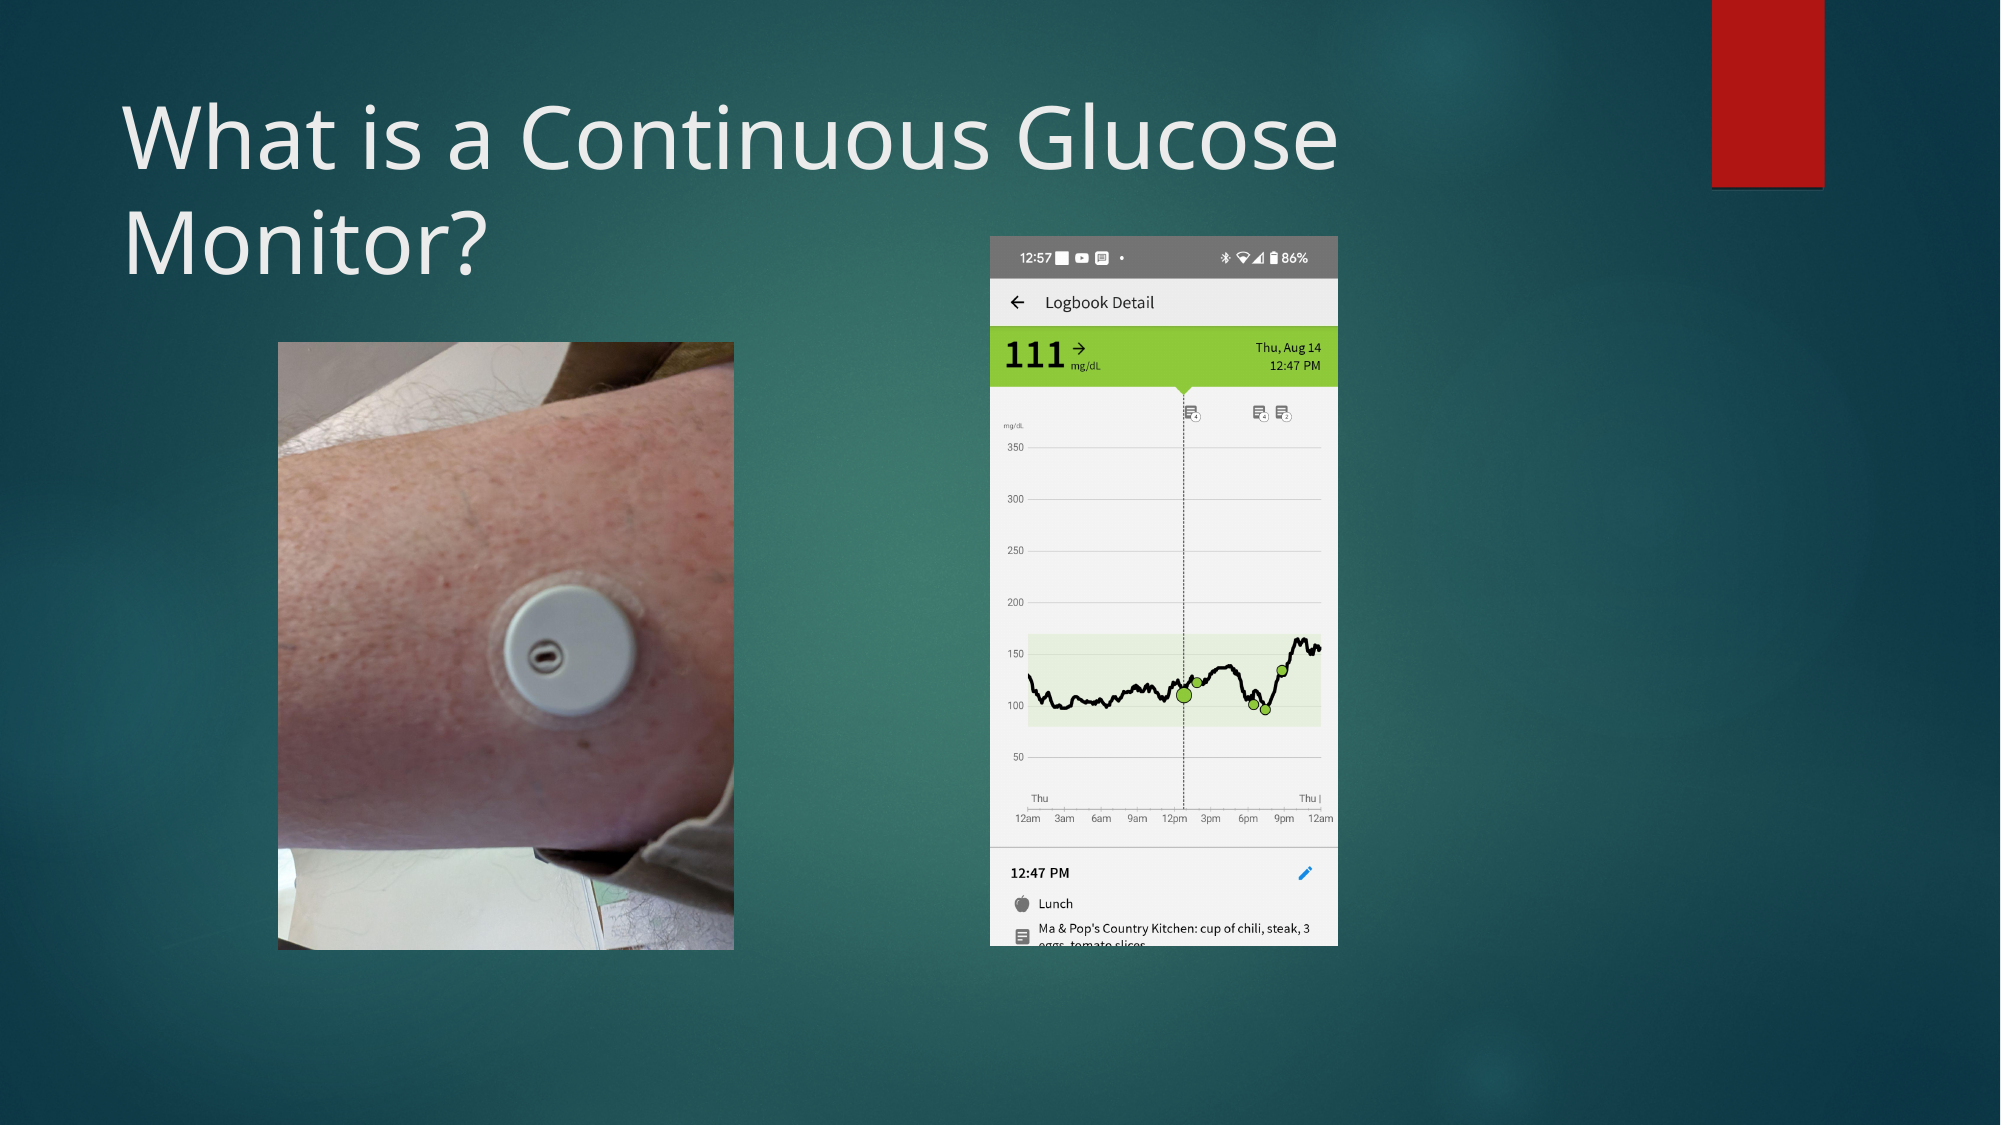

# What is a Continuous Glucose Monitor?